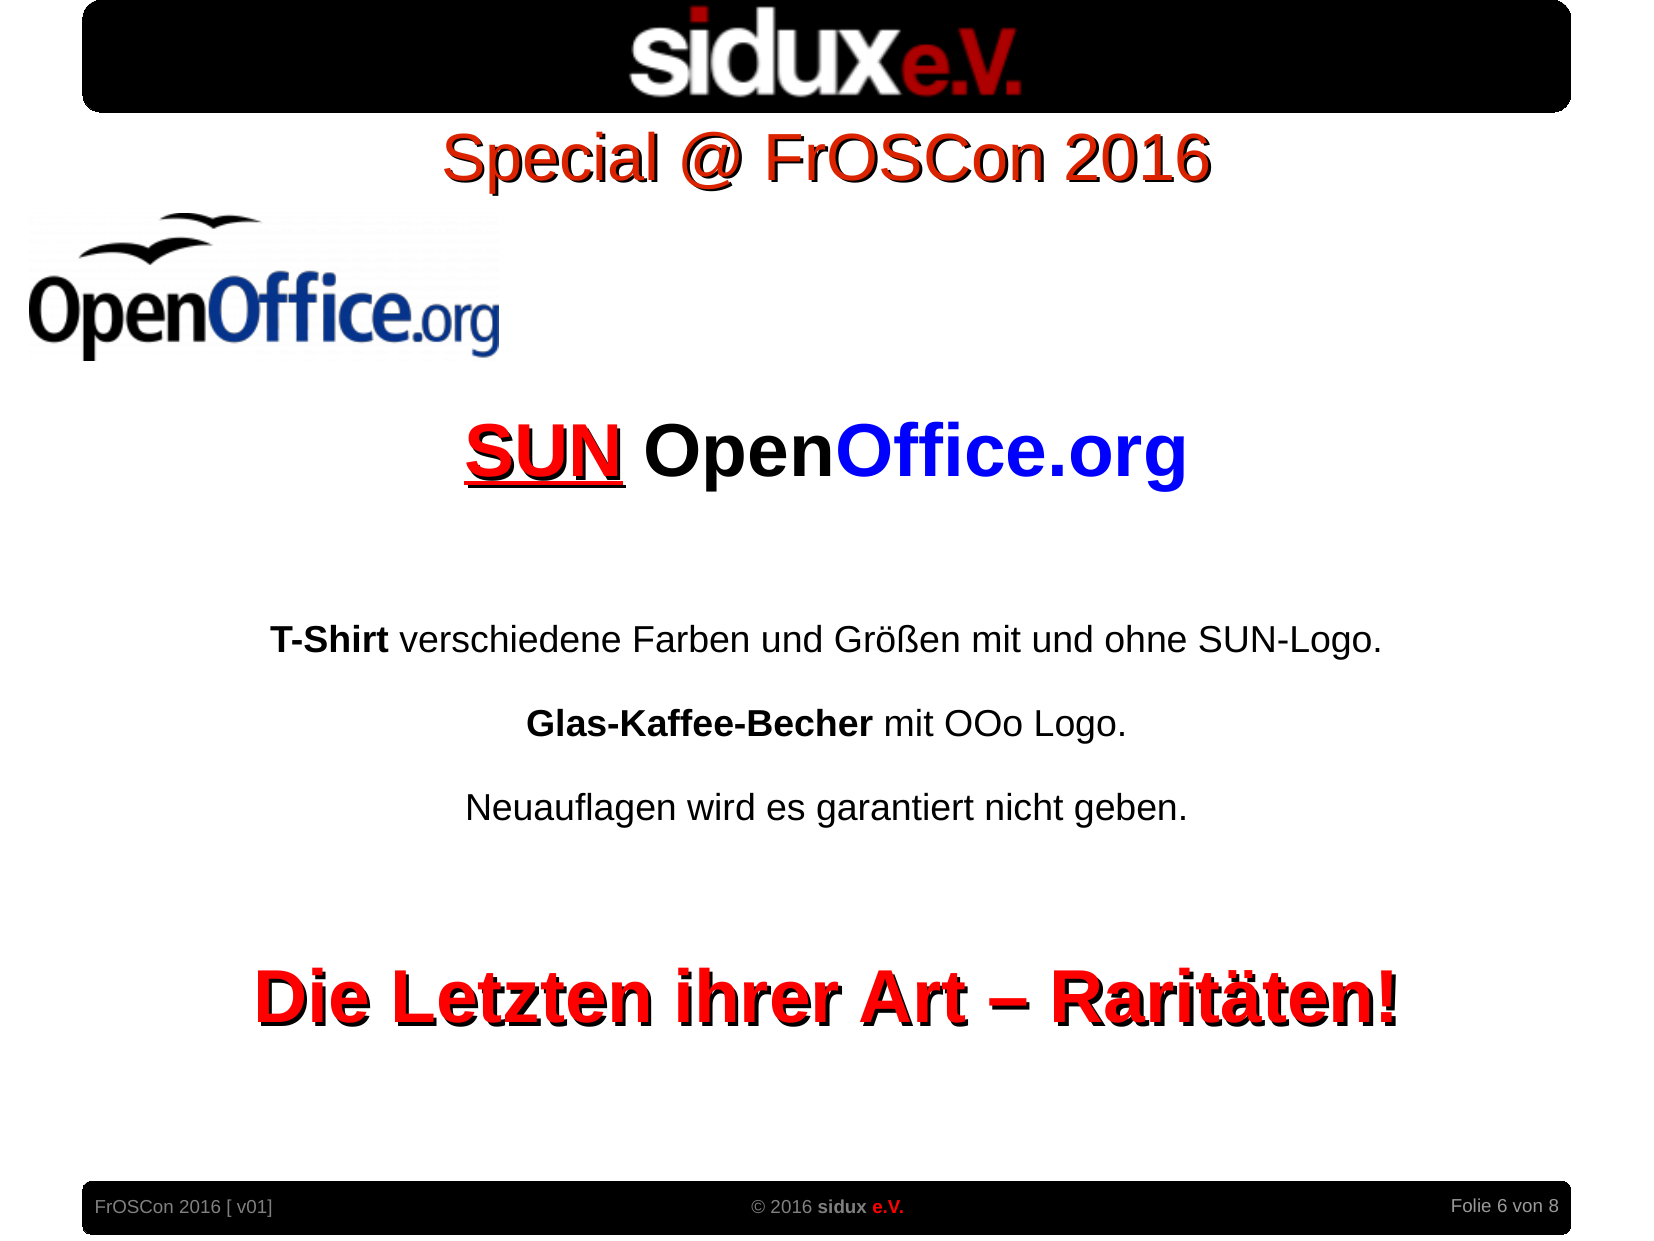

Special @ FrOSCon 2016
SUN OpenOffice.org
T-Shirt verschiedene Farben und Größen mit und ohne SUN-Logo.
Glas-Kaffee-Becher mit OOo Logo.
Neuauflagen wird es garantiert nicht geben.
Die Letzten ihrer Art – Raritäten!